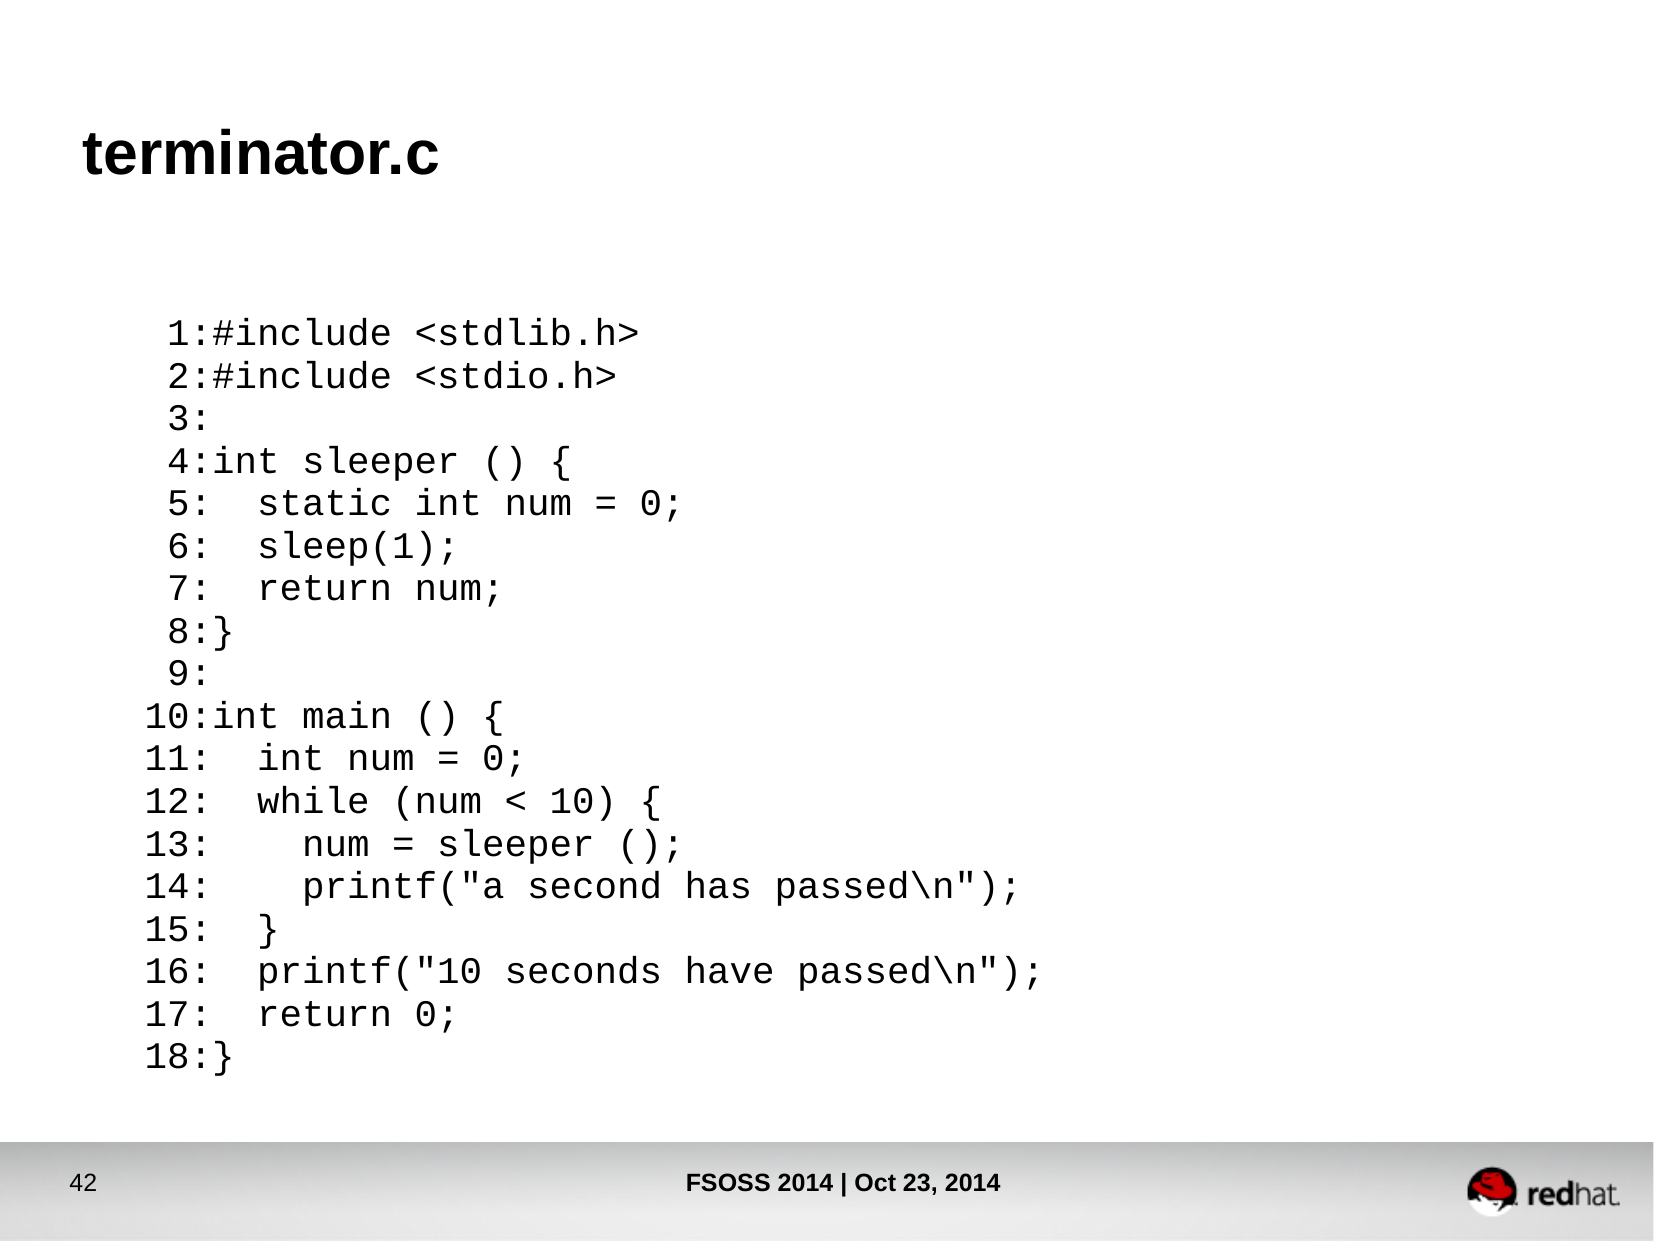

# terminator.c
 1:#include <stdlib.h>
 2:#include <stdio.h>
 3:
 4:int sleeper () {
 5: static int num = 0;
 6: sleep(1);
 7: return num;
 8:}
 9:
10:int main () {
11: int num = 0;
12: while (num < 10) {
13: num = sleeper ();
14: printf("a second has passed\n");
15: }
16: printf("10 seconds have passed\n");
17: return 0;
18:}